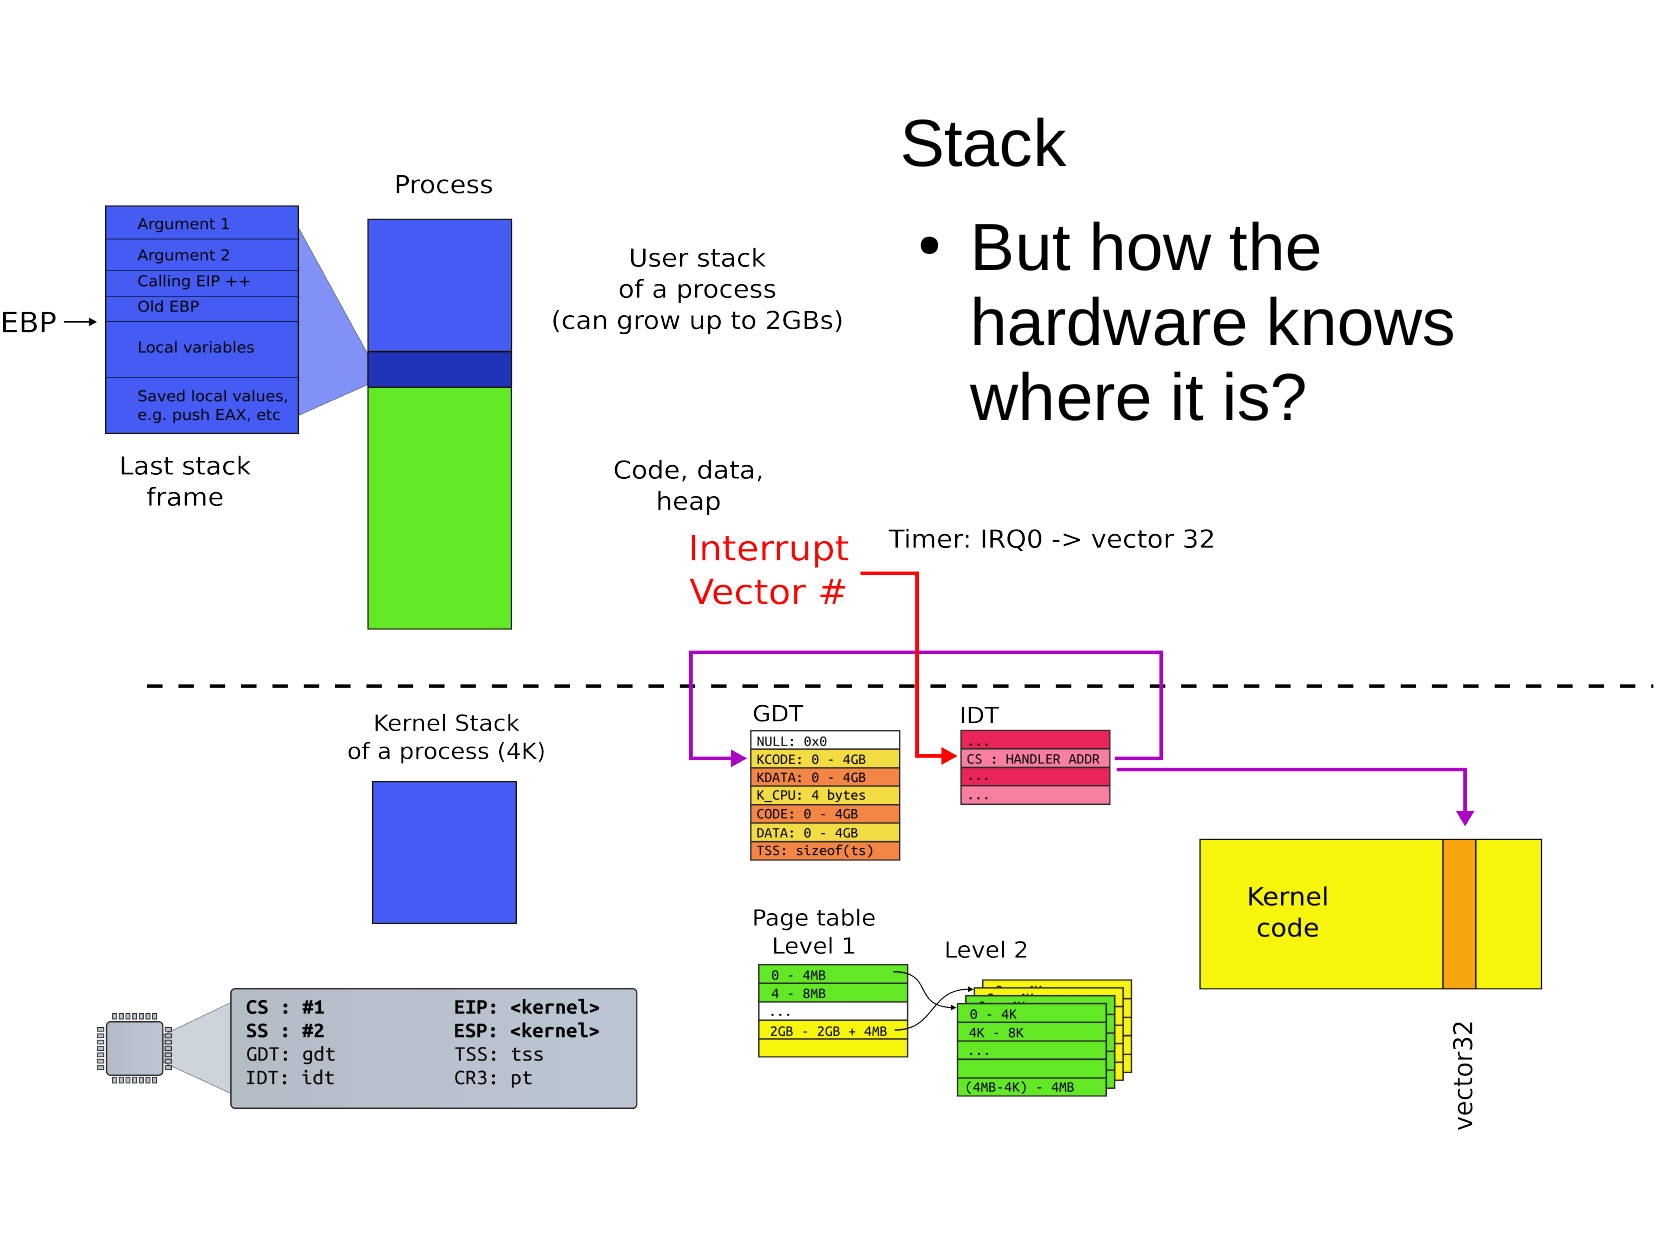

# Stack
But how the hardware knows where it is?